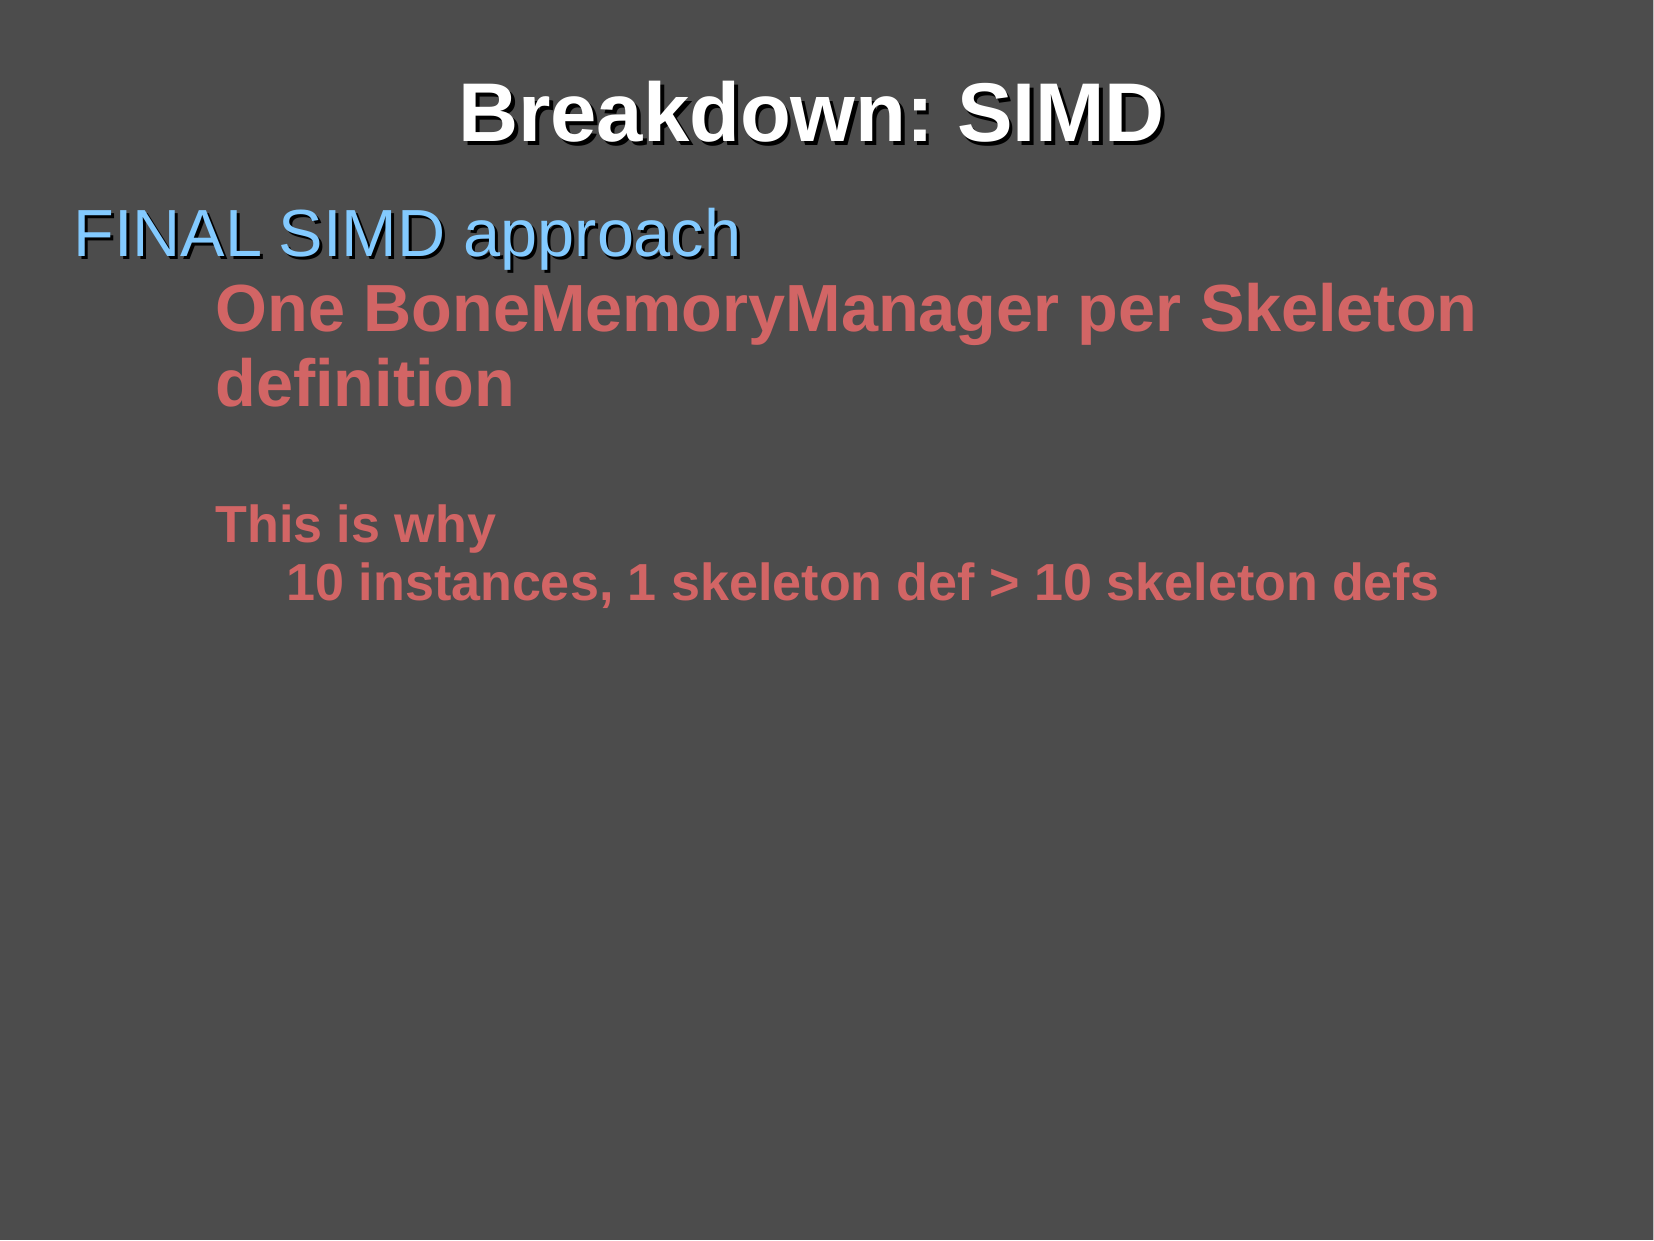

Breakdown: SIMD
FINAL SIMD approach
One BoneMemoryManager per Skeleton definition
This is why
10 instances, 1 skeleton def > 10 skeleton defs